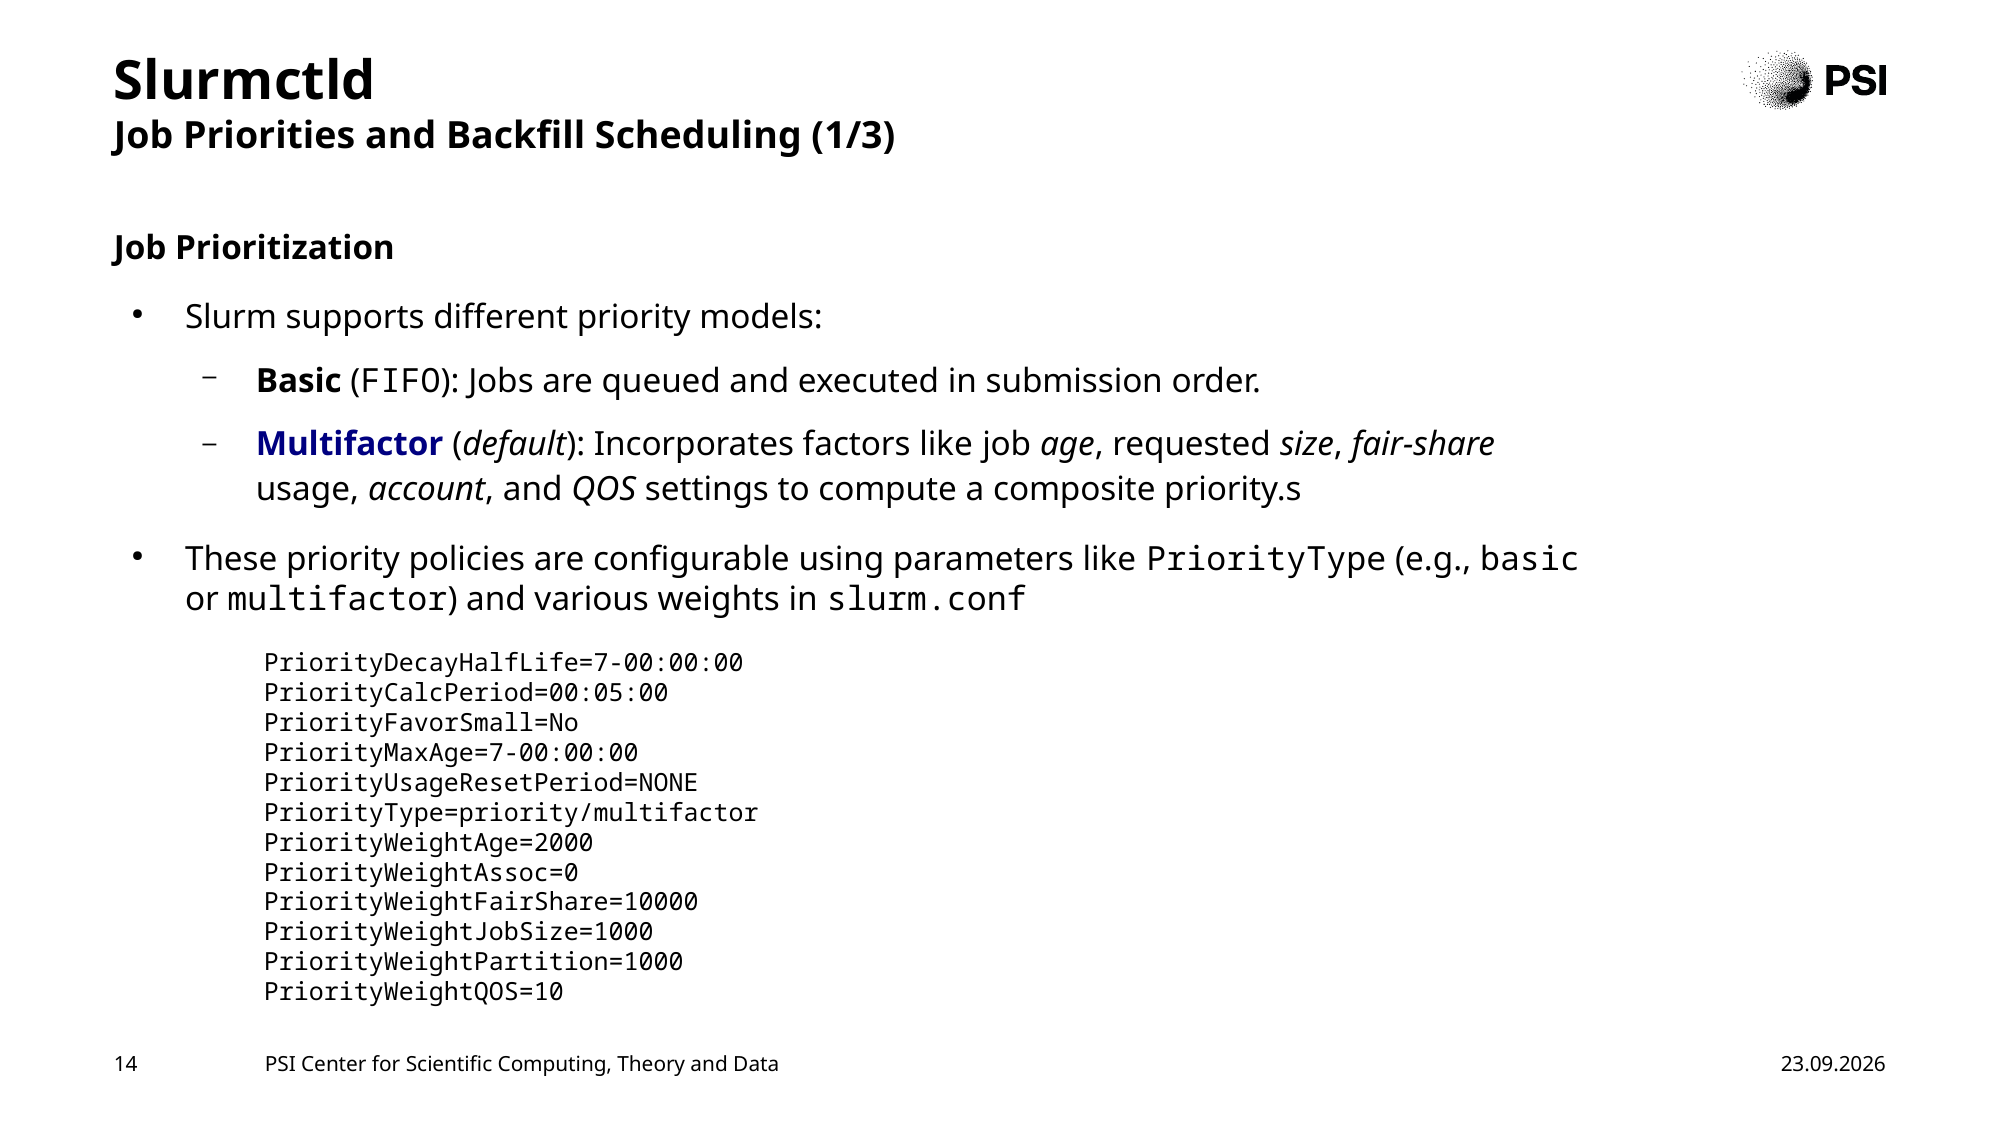

Slurmctld
Job Priorities and Backfill Scheduling (1/3)
# Job Prioritization
Slurm supports different priority models:
Basic (FIFO): Jobs are queued and executed in submission order.
Multifactor (default): Incorporates factors like job age, requested size, fair-share usage, account, and QOS settings to compute a composite priority.s
These priority policies are configurable using parameters like PriorityType (e.g., basic or multifactor) and various weights in slurm.conf
PriorityDecayHalfLife=7-00:00:00
PriorityCalcPeriod=00:05:00
PriorityFavorSmall=No
PriorityMaxAge=7-00:00:00
PriorityUsageResetPeriod=NONE
PriorityType=priority/multifactor
PriorityWeightAge=2000
PriorityWeightAssoc=0
PriorityWeightFairShare=10000
PriorityWeightJobSize=1000
PriorityWeightPartition=1000
PriorityWeightQOS=10
14
PSI Center for Scientific Computing, Theory and Data